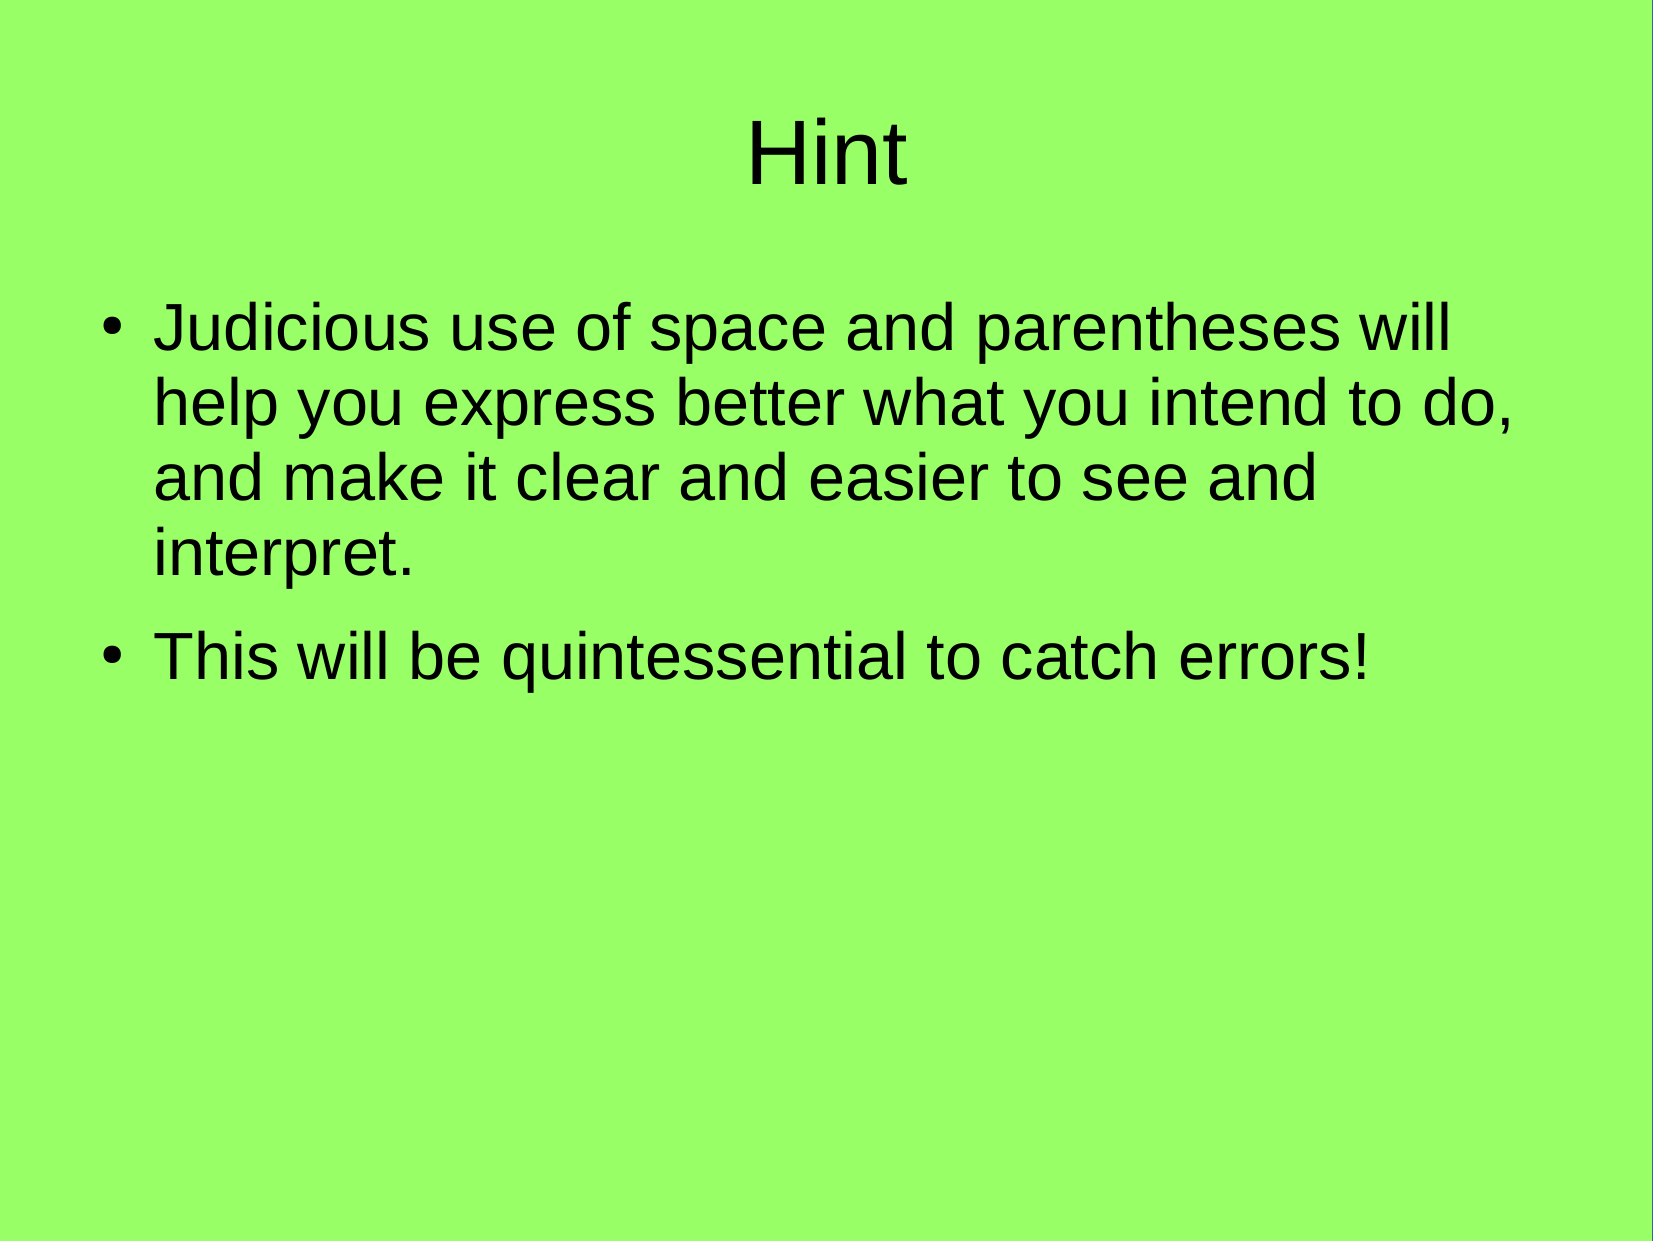

# Hint
Judicious use of space and parentheses will help you express better what you intend to do, and make it clear and easier to see and interpret.
This will be quintessential to catch errors!